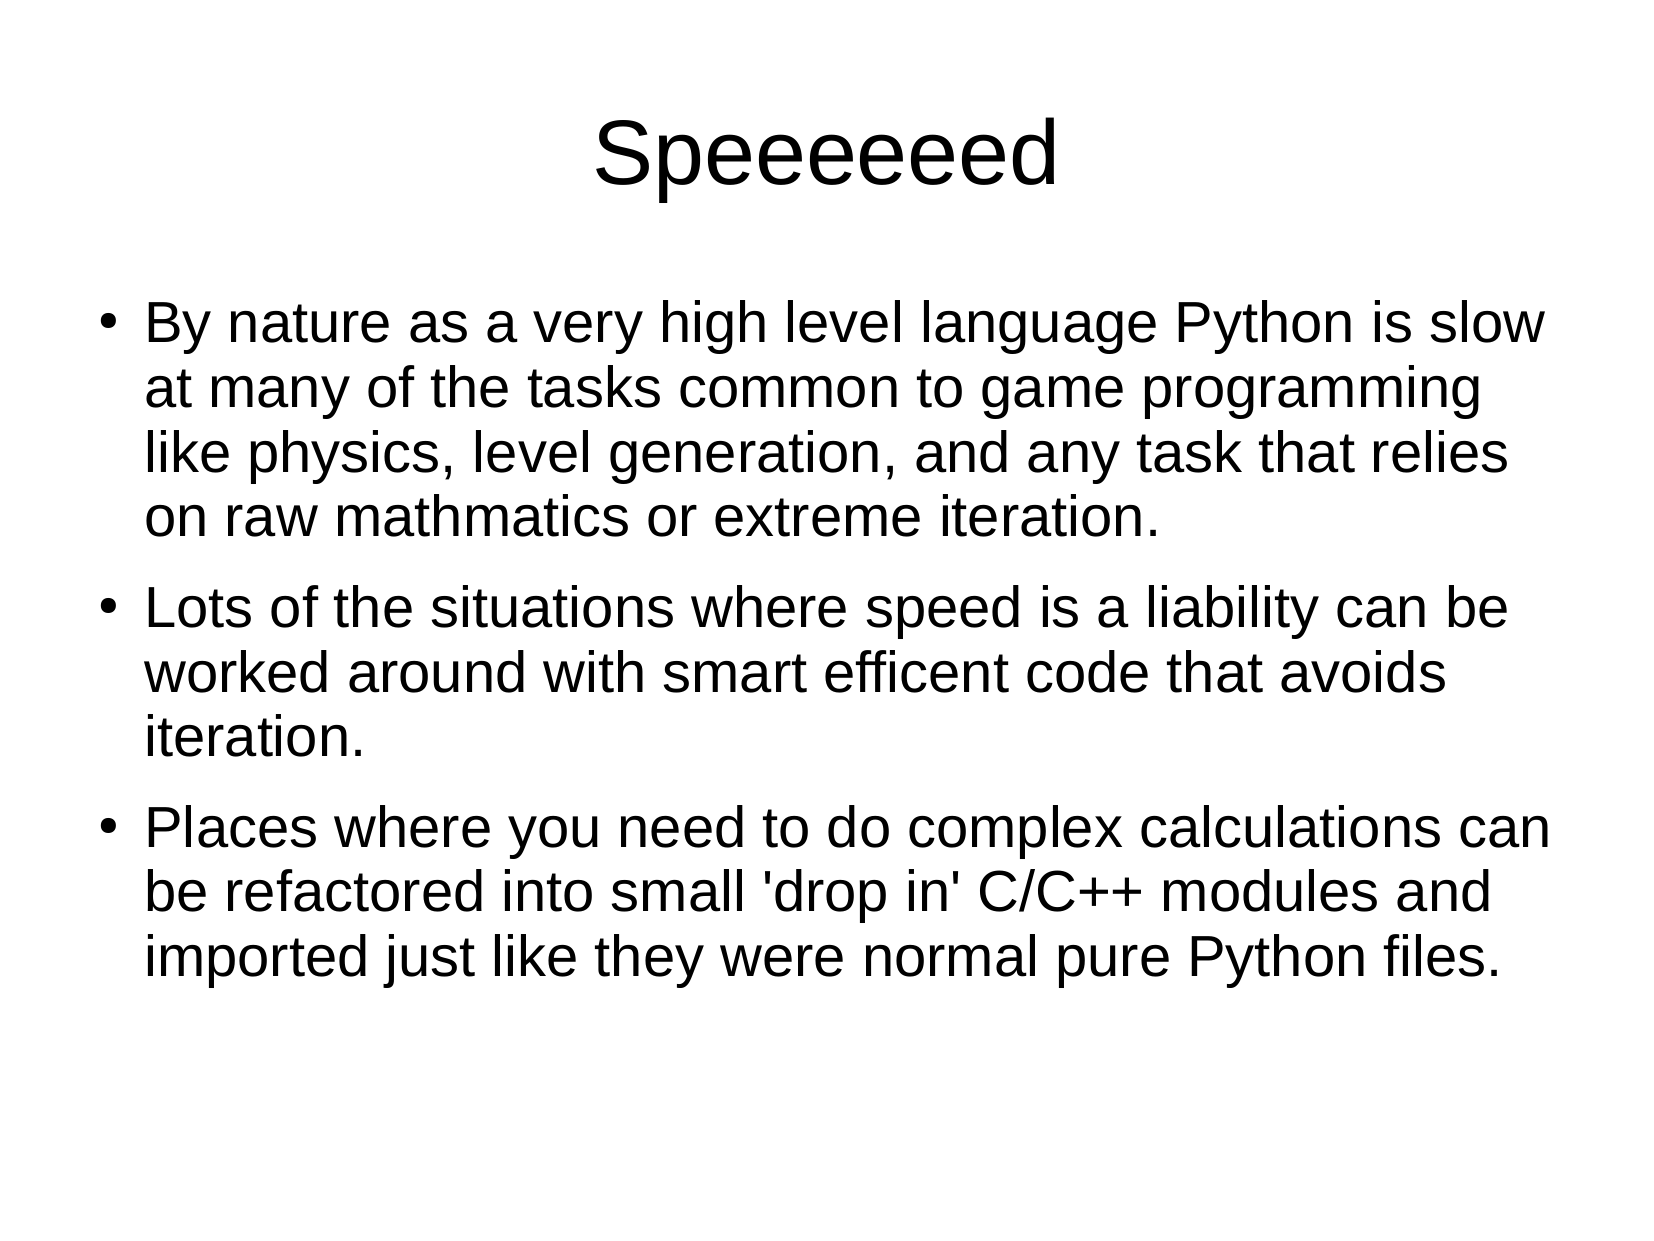

# Speeeeeed
By nature as a very high level language Python is slow at many of the tasks common to game programming like physics, level generation, and any task that relies on raw mathmatics or extreme iteration.
Lots of the situations where speed is a liability can be worked around with smart efficent code that avoids iteration.
Places where you need to do complex calculations can be refactored into small 'drop in' C/C++ modules and imported just like they were normal pure Python files.